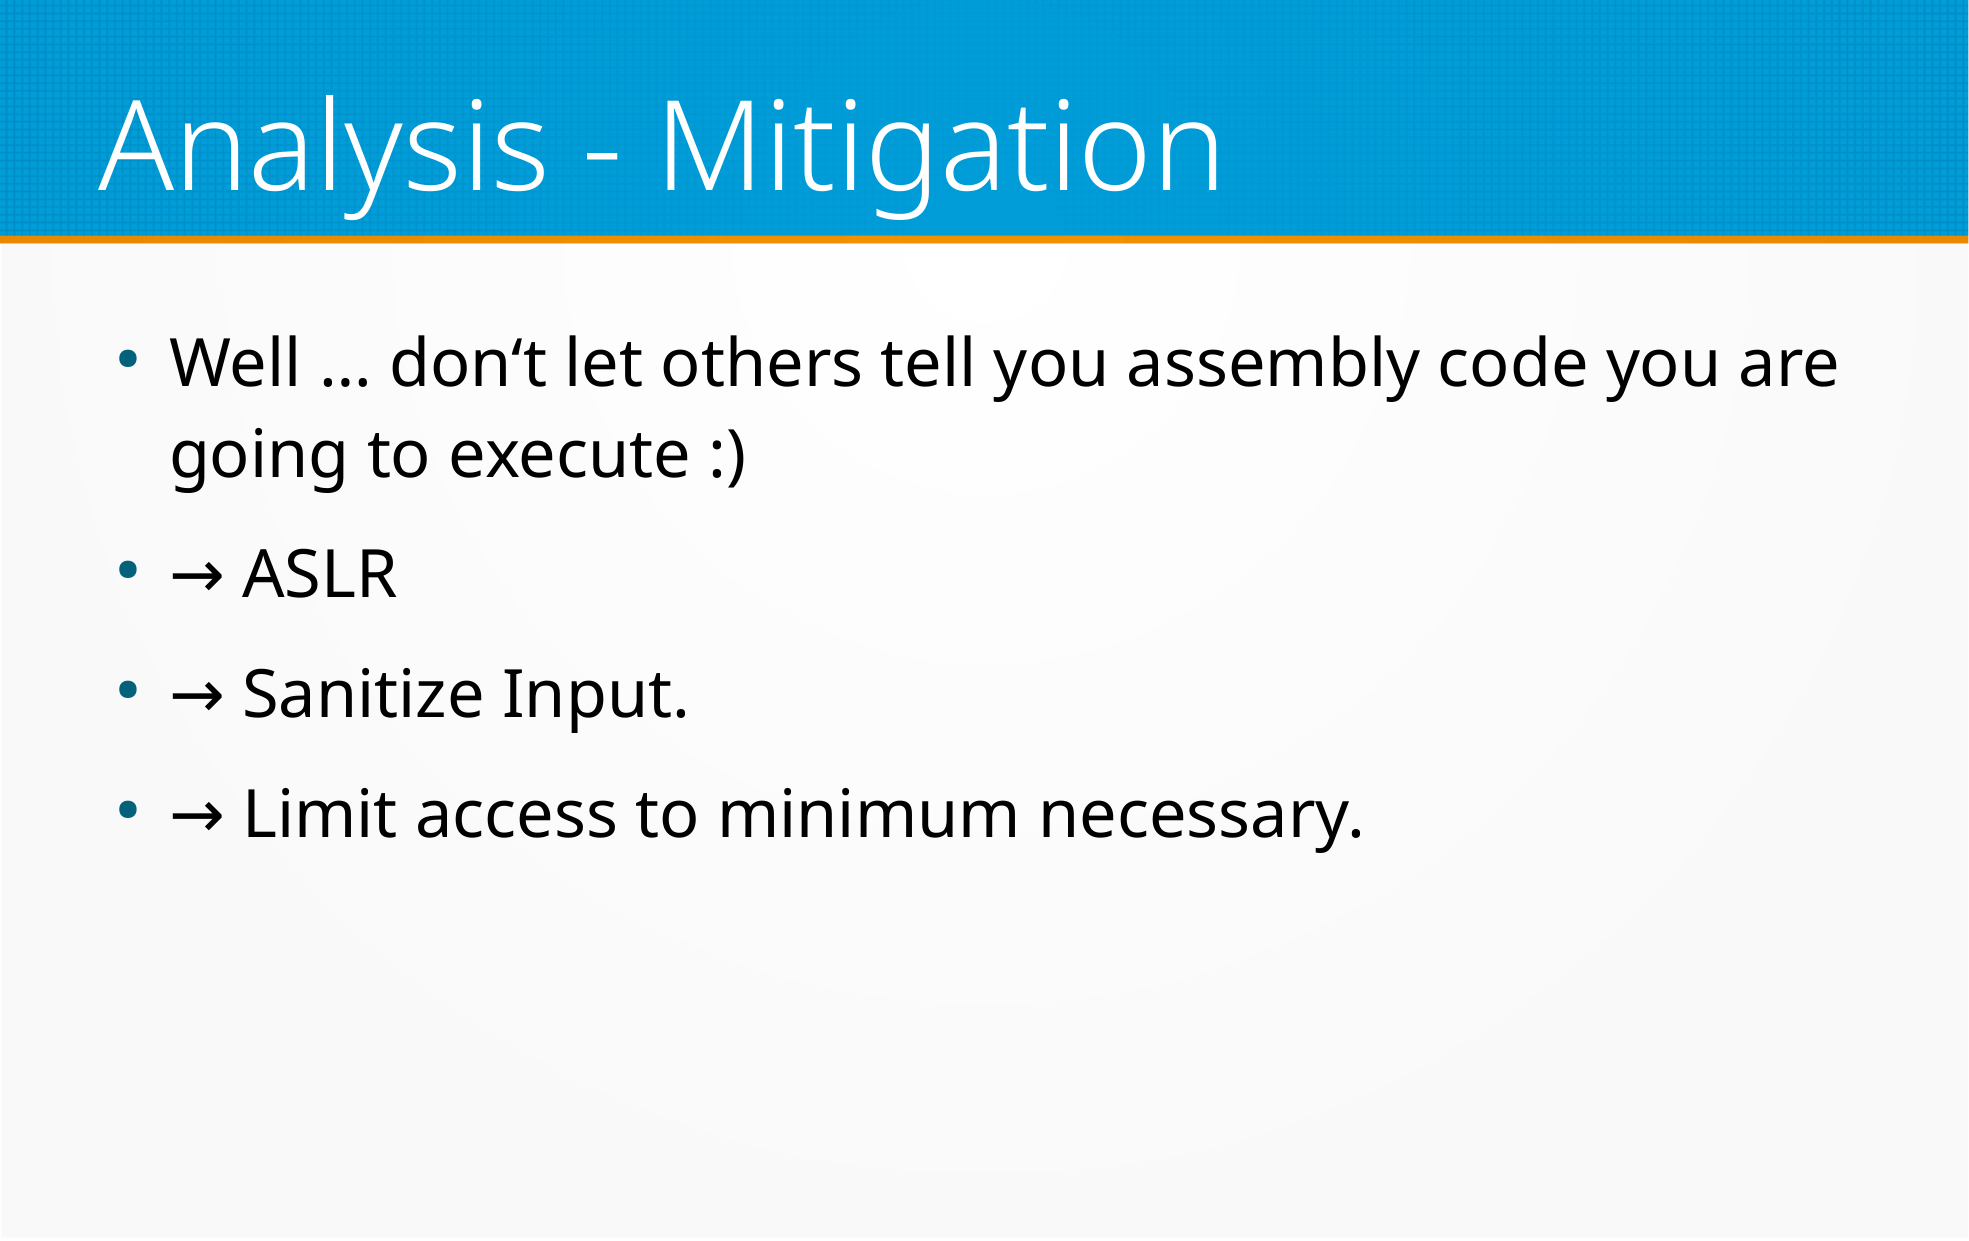

# Analysis - Mitigation
Well … don‘t let others tell you assembly code you are going to execute :)
→ ASLR
→ Sanitize Input.
→ Limit access to minimum necessary.